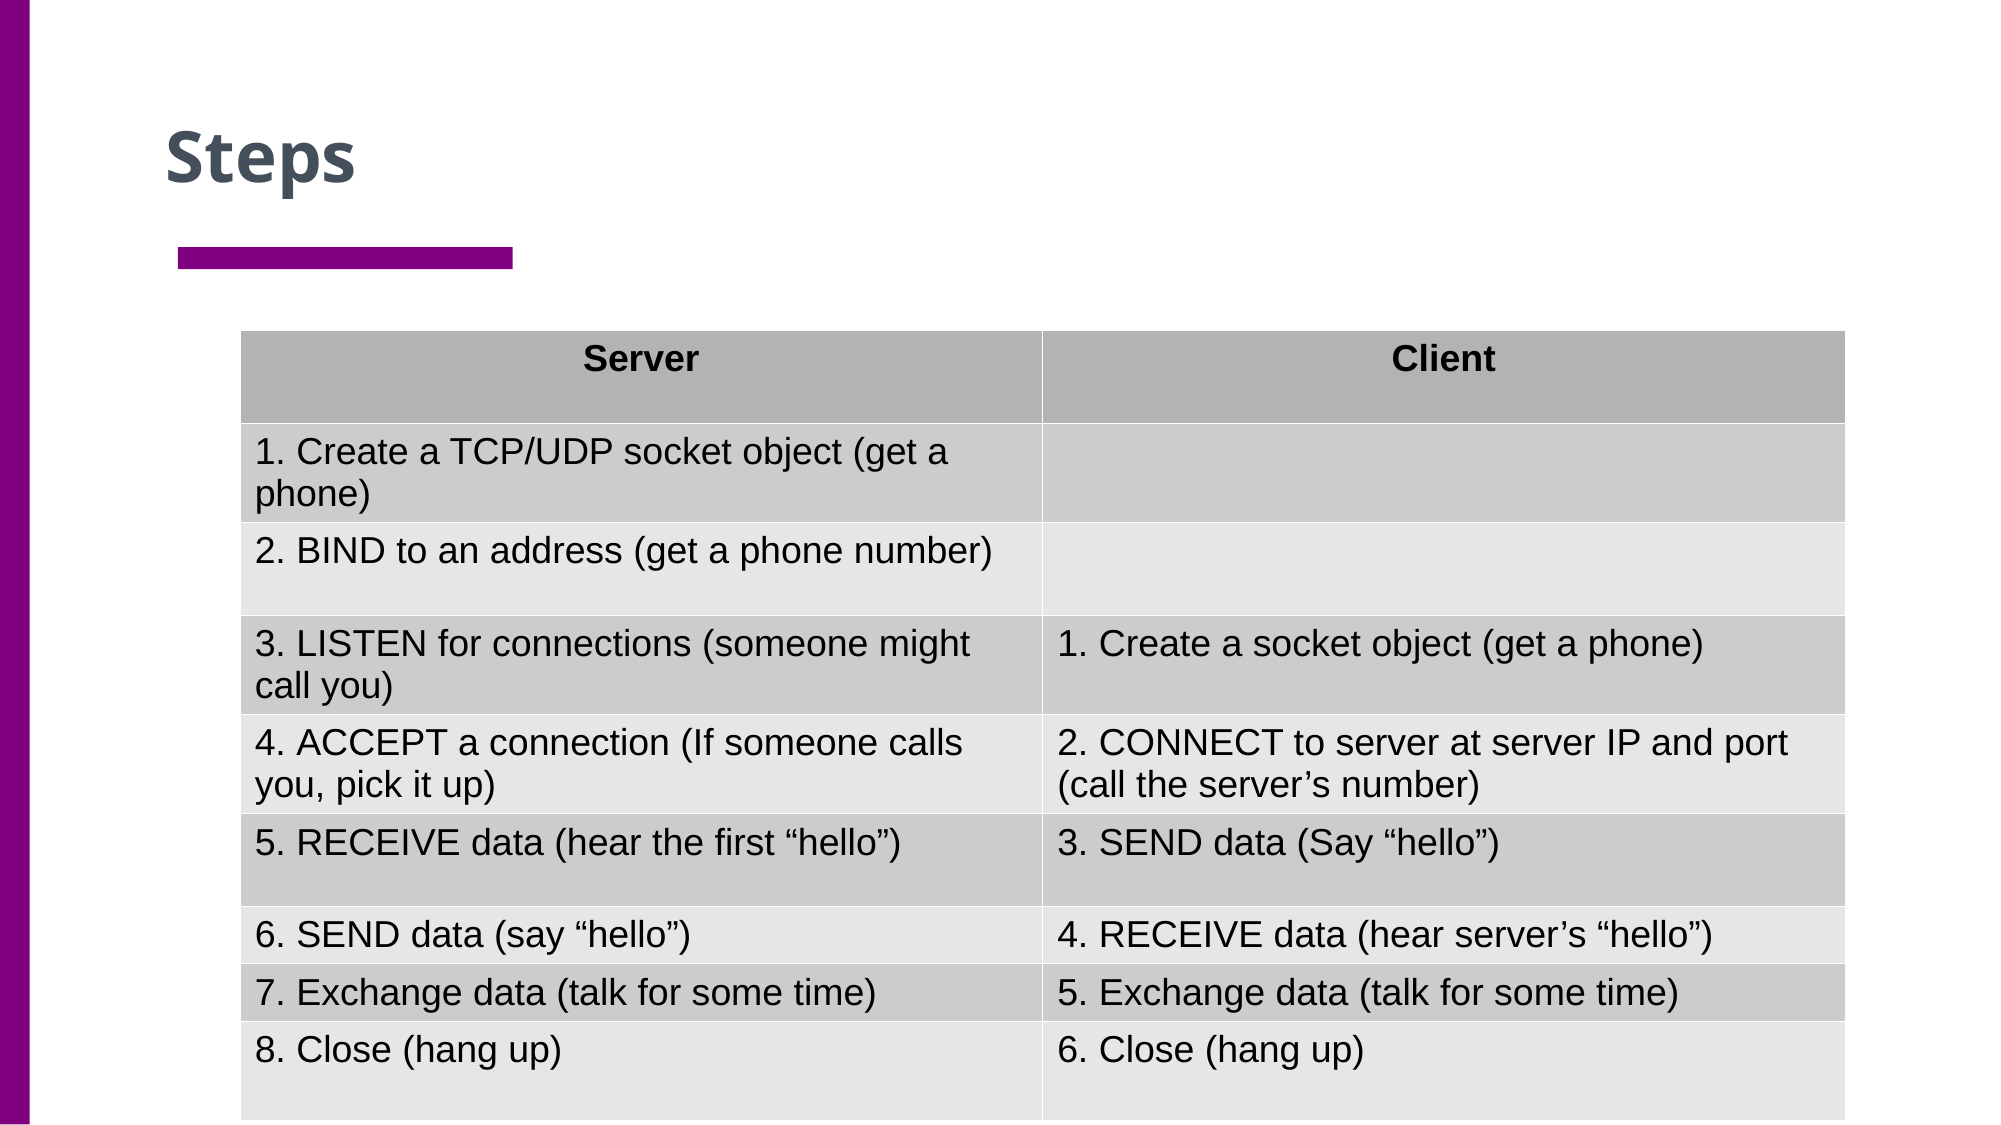

Steps
| Server | Client |
| --- | --- |
| 1. Create a TCP/UDP socket object (get a phone) | |
| 2. BIND to an address (get a phone number) | |
| 3. LISTEN for connections (someone might call you) | 1. Create a socket object (get a phone) |
| 4. ACCEPT a connection (If someone calls you, pick it up) | 2. CONNECT to server at server IP and port (call the server’s number) |
| 5. RECEIVE data (hear the first “hello”) | 3. SEND data (Say “hello”) |
| 6. SEND data (say “hello”) | 4. RECEIVE data (hear server’s “hello”) |
| 7. Exchange data (talk for some time) | 5. Exchange data (talk for some time) |
| 8. Close (hang up) | 6. Close (hang up) |